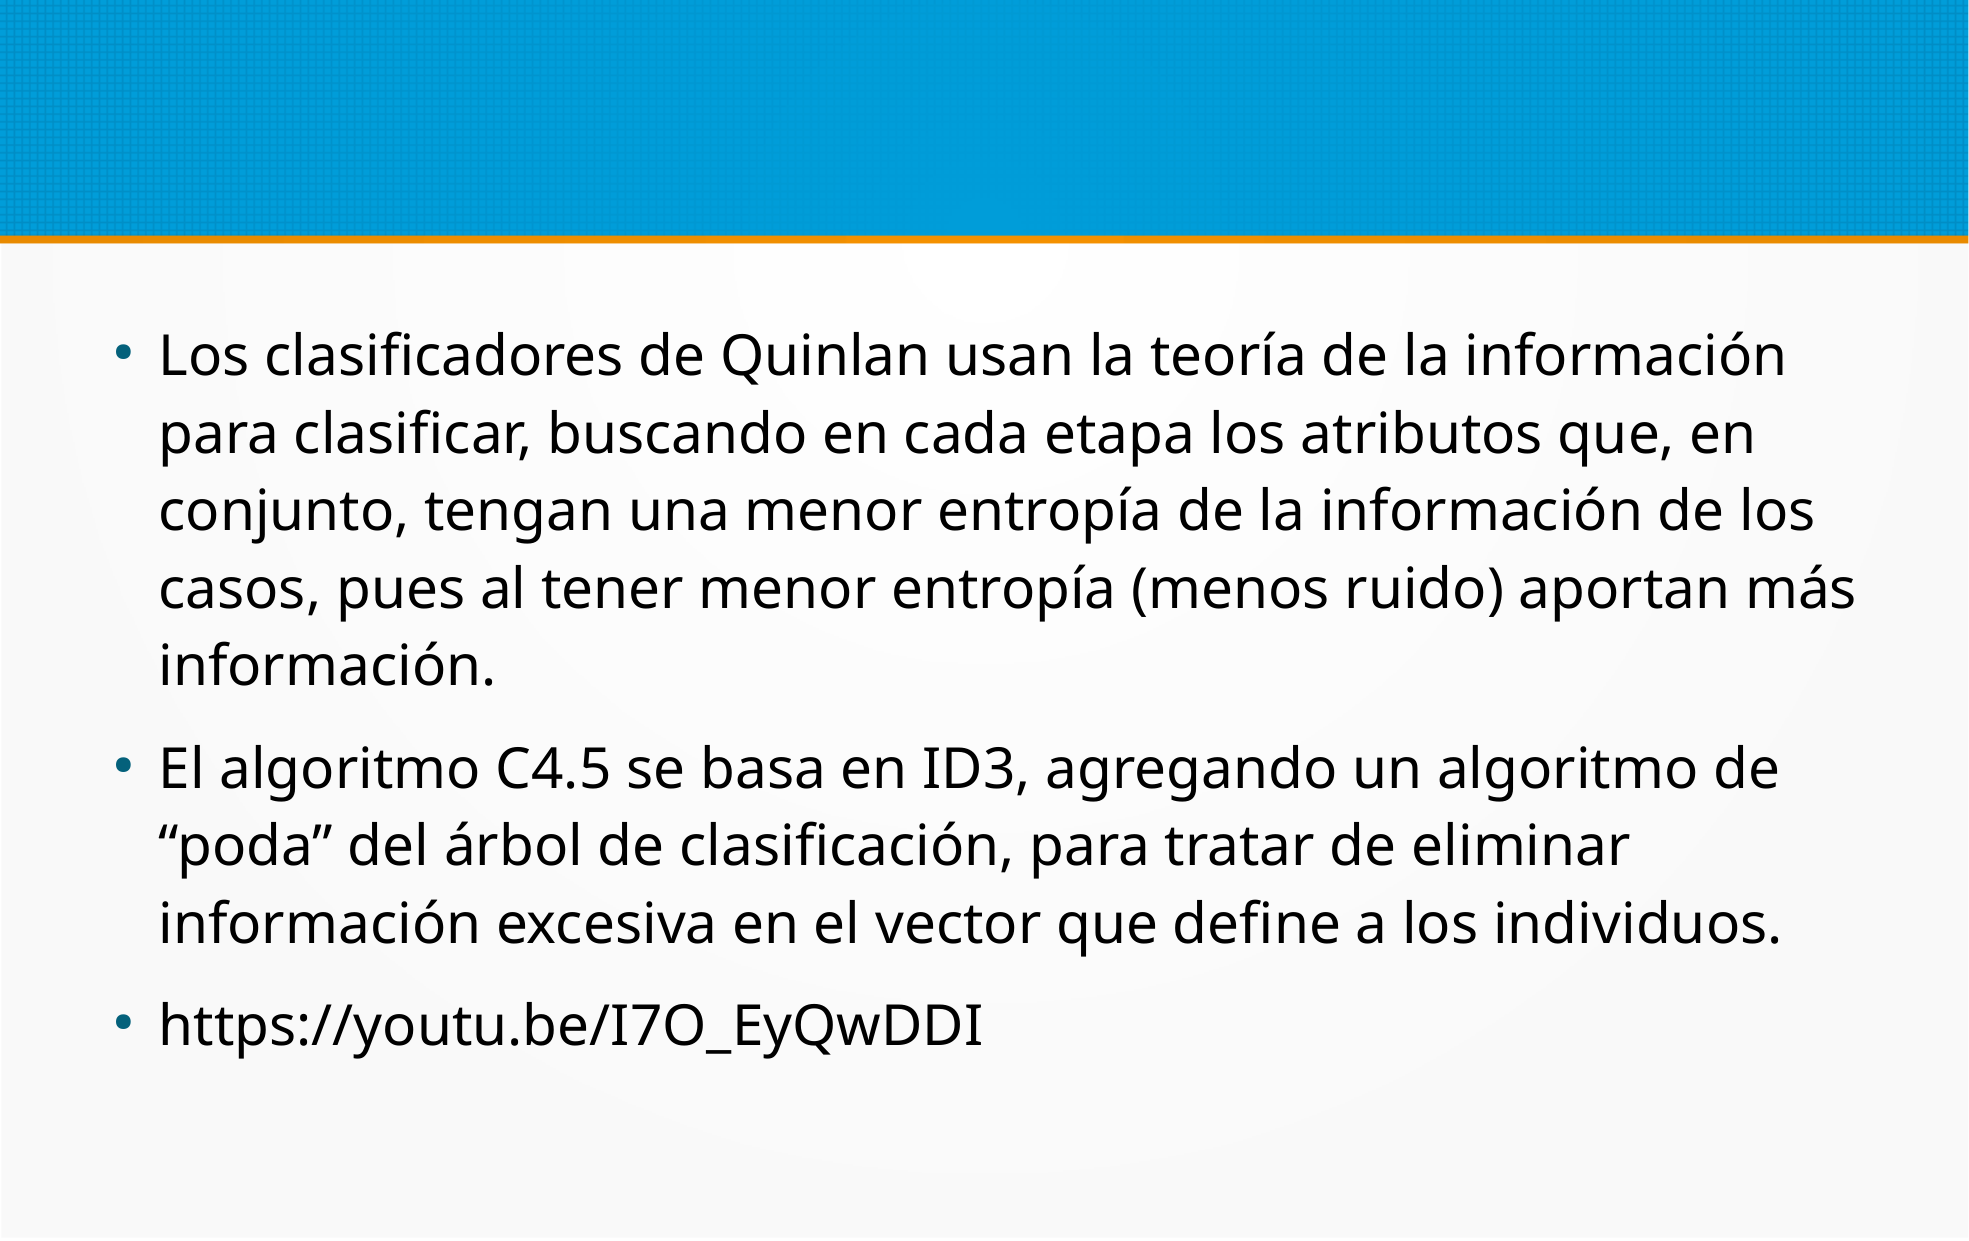

#
Los clasificadores de Quinlan usan la teoría de la información para clasificar, buscando en cada etapa los atributos que, en conjunto, tengan una menor entropía de la información de los casos, pues al tener menor entropía (menos ruido) aportan más información.
El algoritmo C4.5 se basa en ID3, agregando un algoritmo de “poda” del árbol de clasificación, para tratar de eliminar información excesiva en el vector que define a los individuos.
https://youtu.be/I7O_EyQwDDI